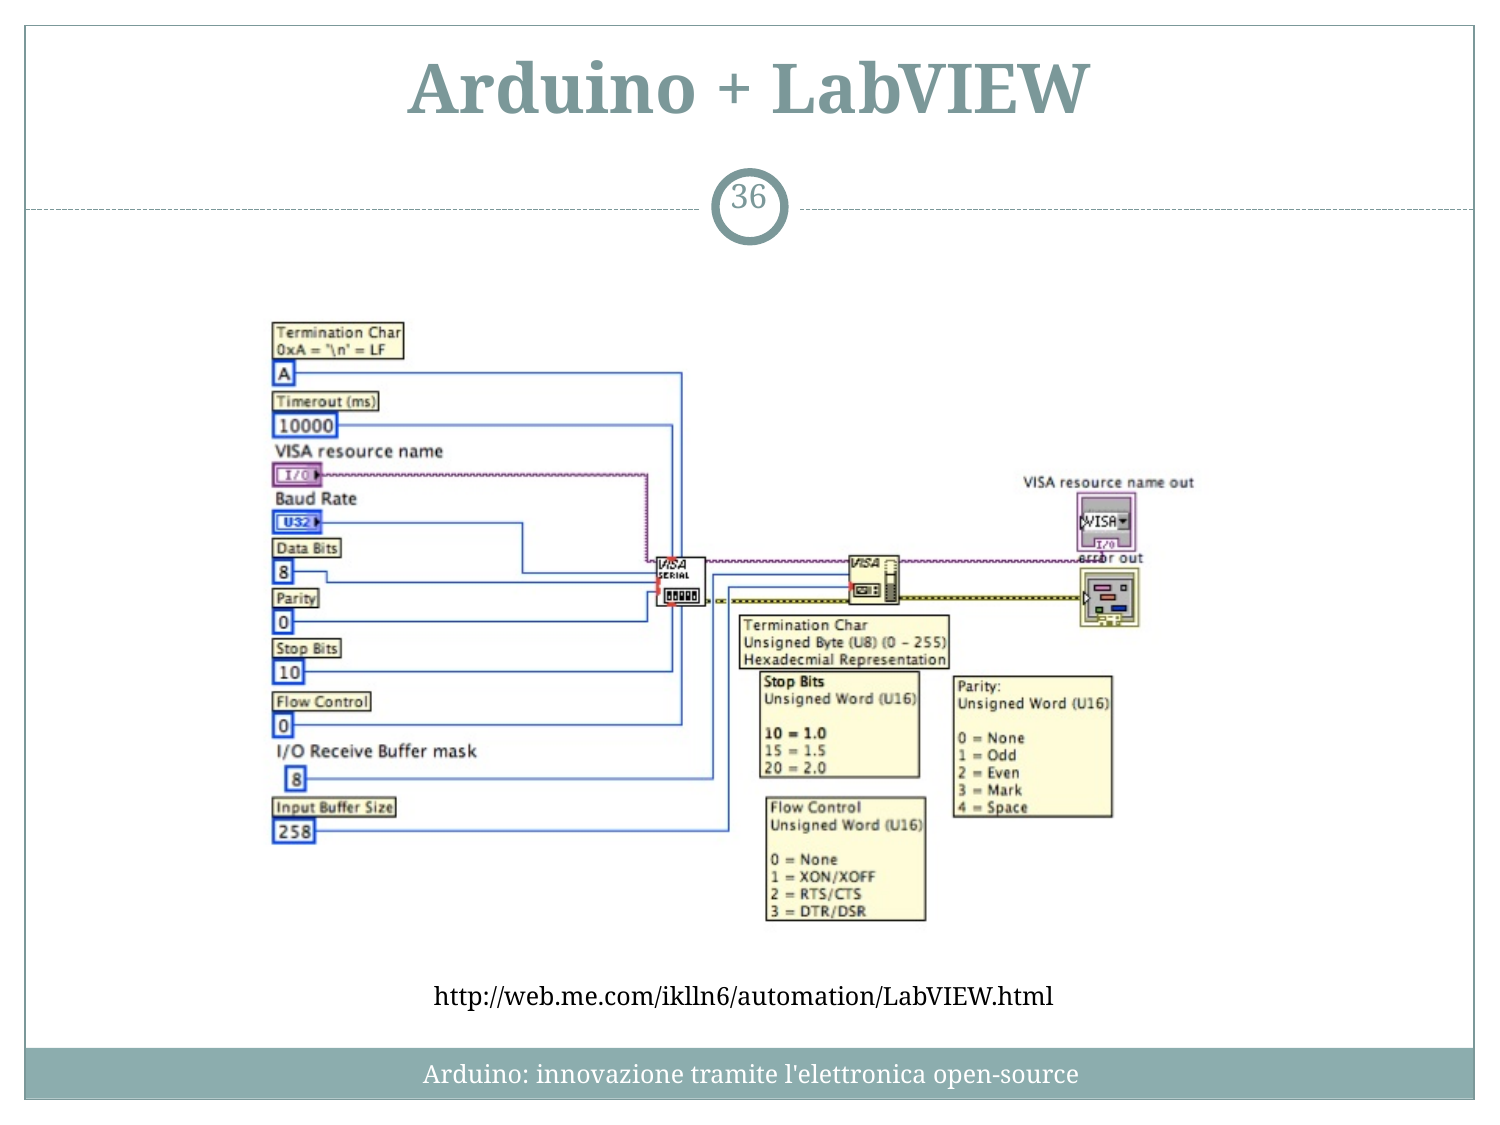

# Arduino + LabVIEW
http://web.me.com/iklln6/automation/LabVIEW.html
Arduino: innovazione tramite l'elettronica open-source